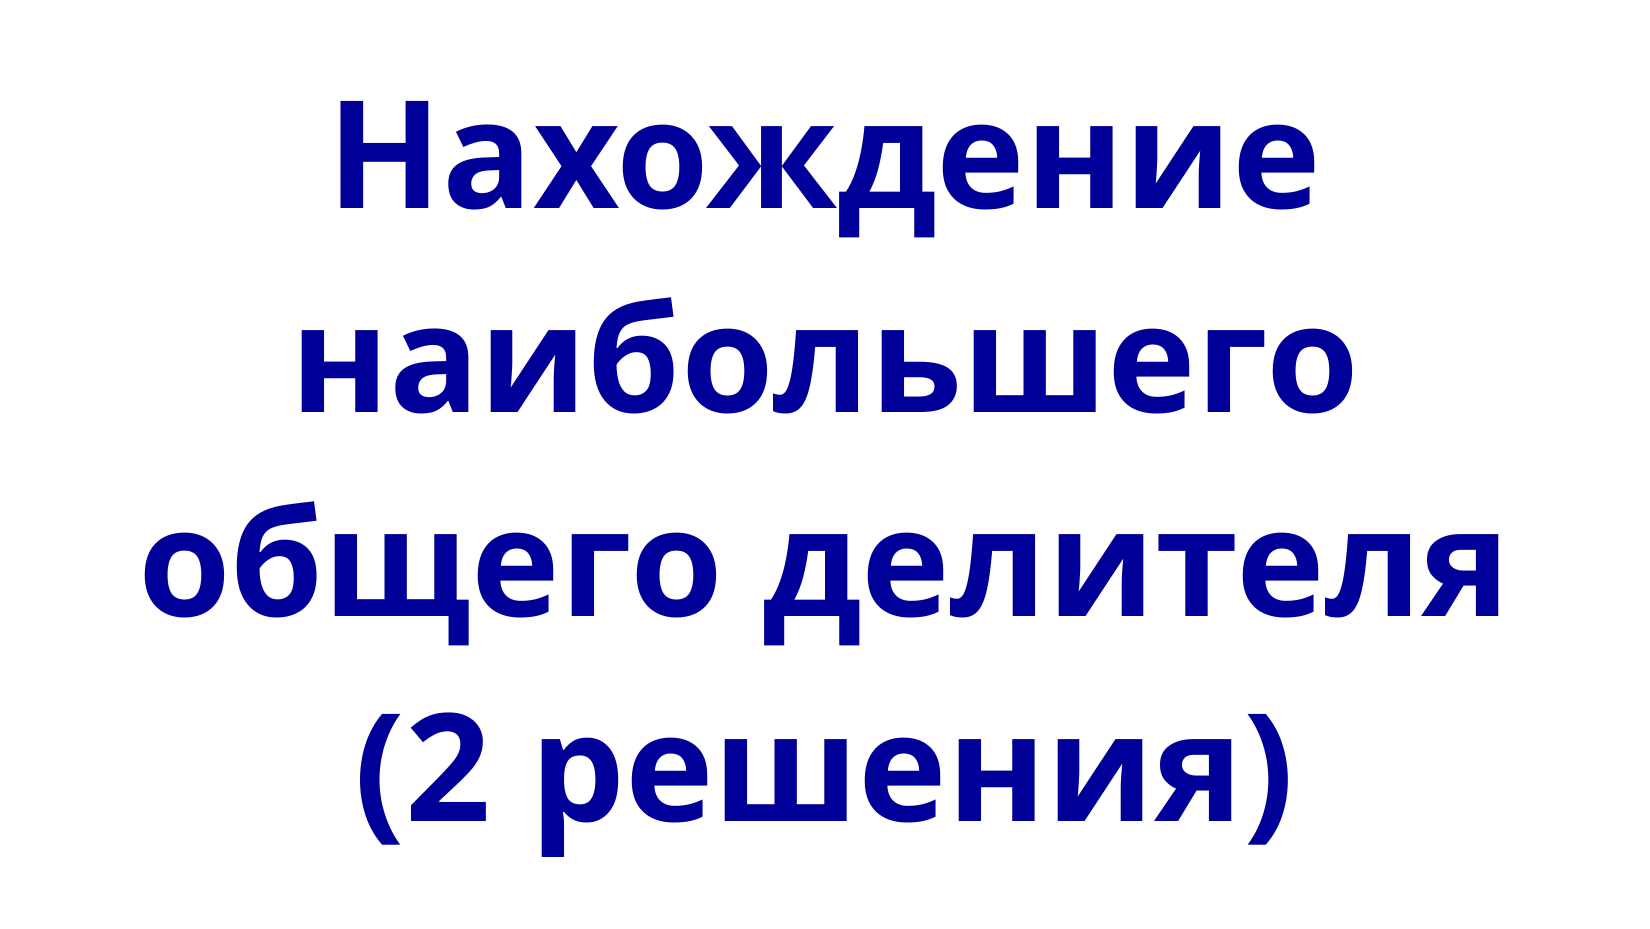

# Нахождение наибольшего общего делителя (2 решения)